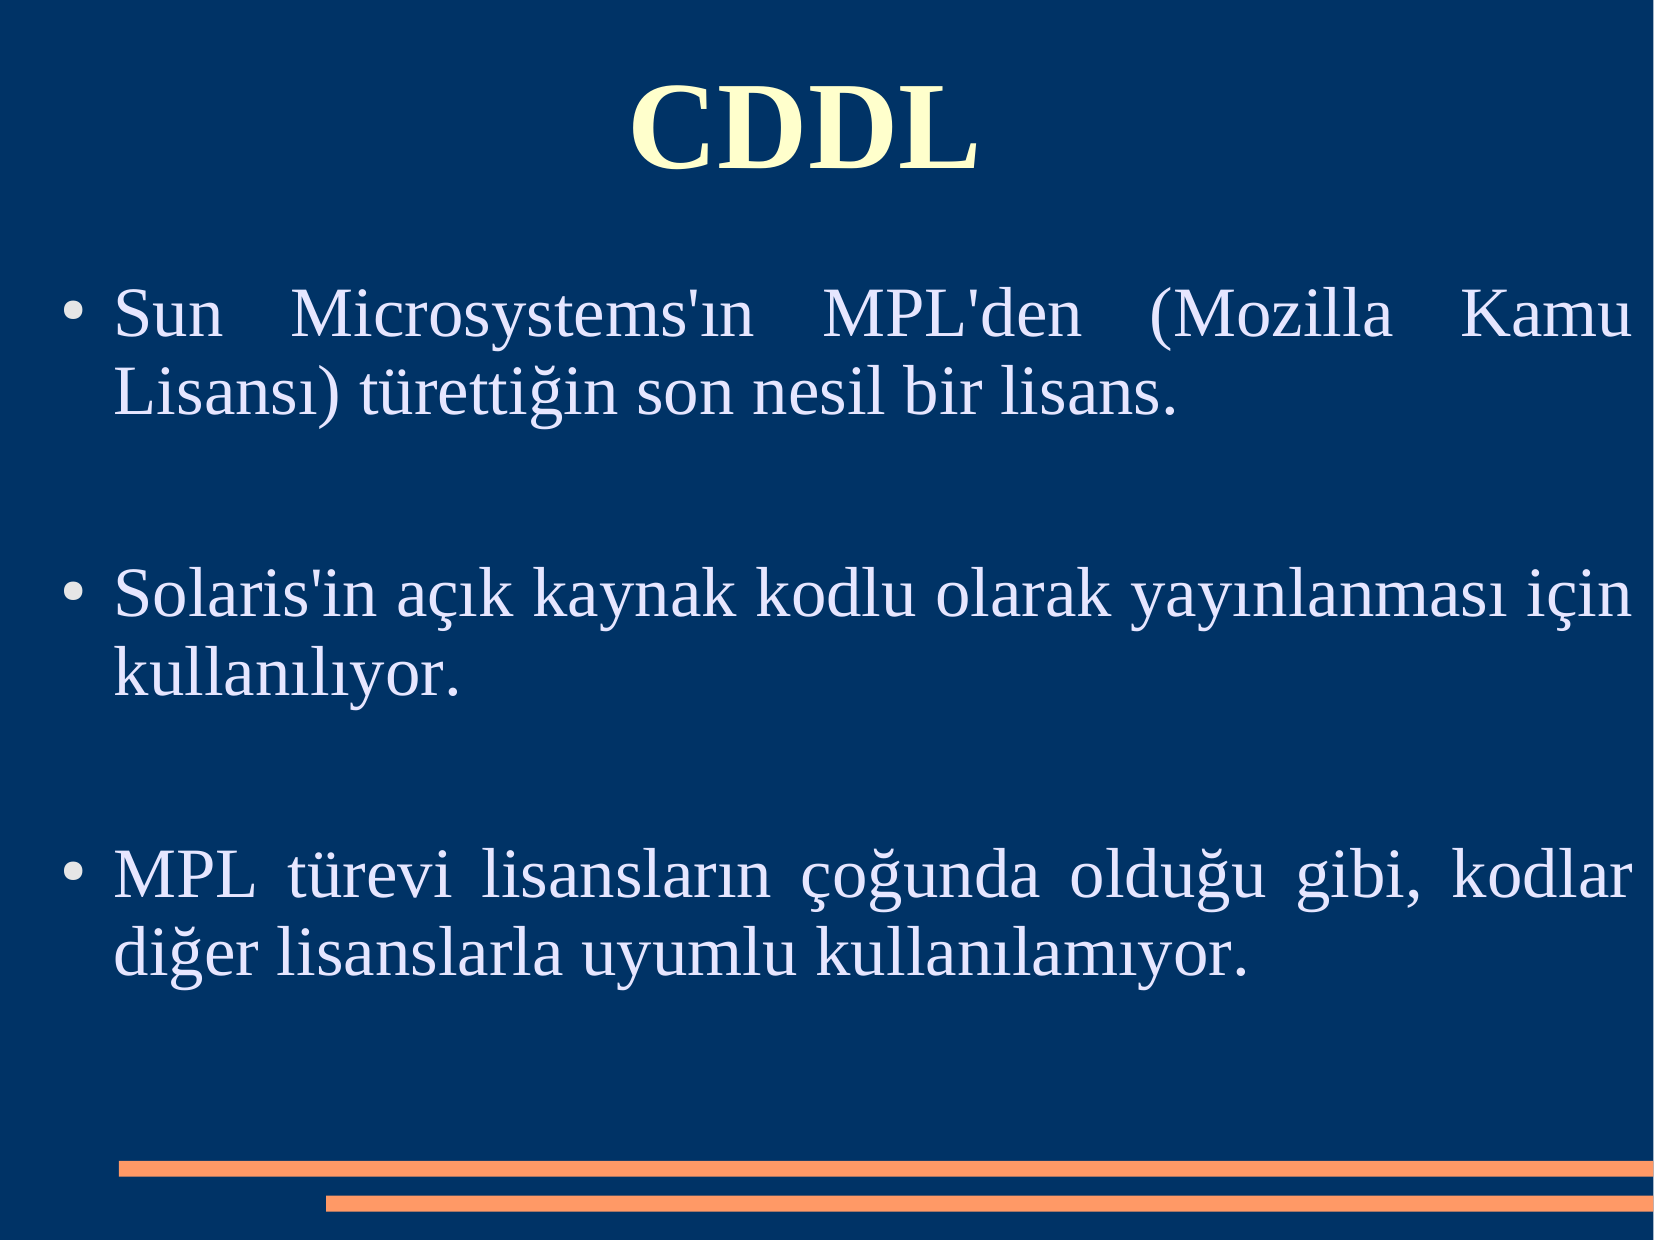

# CDDL
Sun Microsystems'ın MPL'den (Mozilla Kamu Lisansı) türettiğin son nesil bir lisans.
Solaris'in açık kaynak kodlu olarak yayınlanması için kullanılıyor.
MPL türevi lisansların çoğunda olduğu gibi, kodlar diğer lisanslarla uyumlu kullanılamıyor.